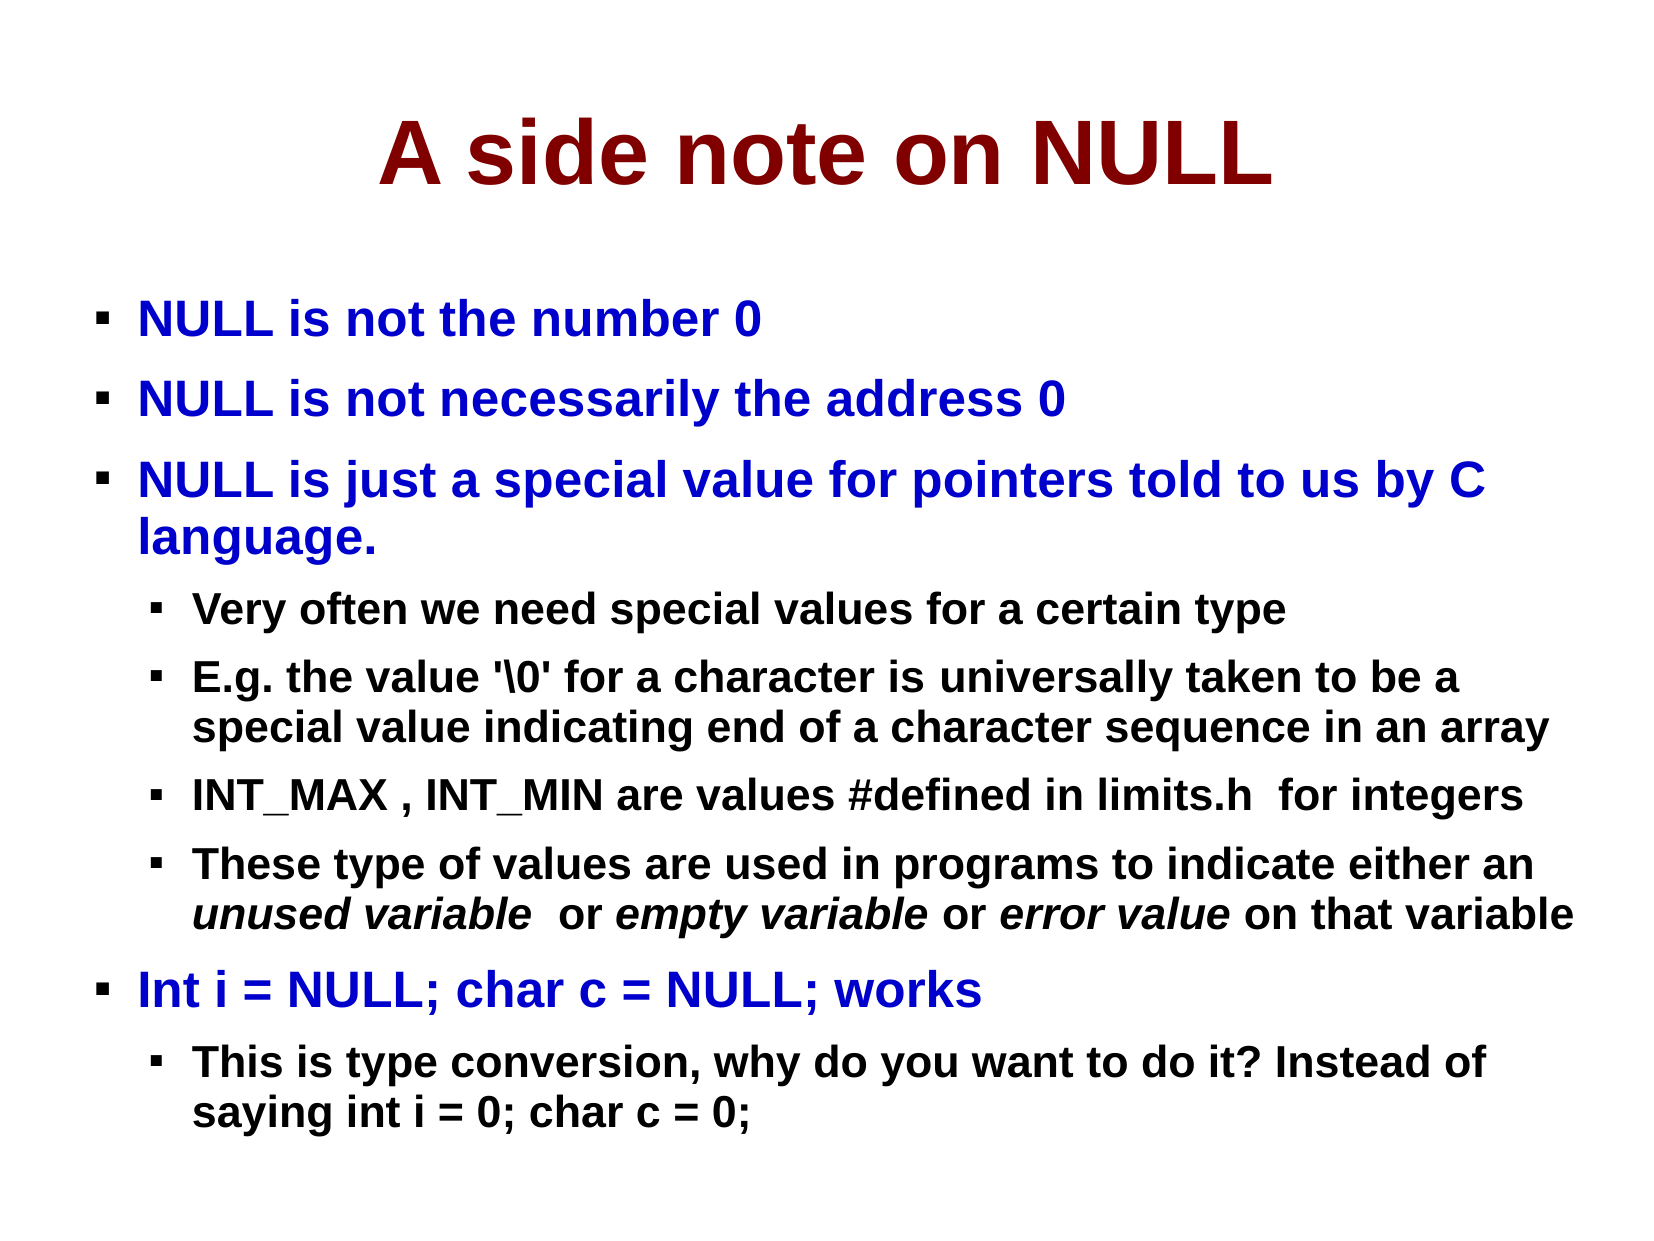

# A side note on NULL
NULL is not the number 0
NULL is not necessarily the address 0
NULL is just a special value for pointers told to us by C language.
Very often we need special values for a certain type
E.g. the value '\0' for a character is universally taken to be a special value indicating end of a character sequence in an array
INT_MAX , INT_MIN are values #defined in limits.h for integers
These type of values are used in programs to indicate either an unused variable or empty variable or error value on that variable
Int i = NULL; char c = NULL; works
This is type conversion, why do you want to do it? Instead of saying int i = 0; char c = 0;